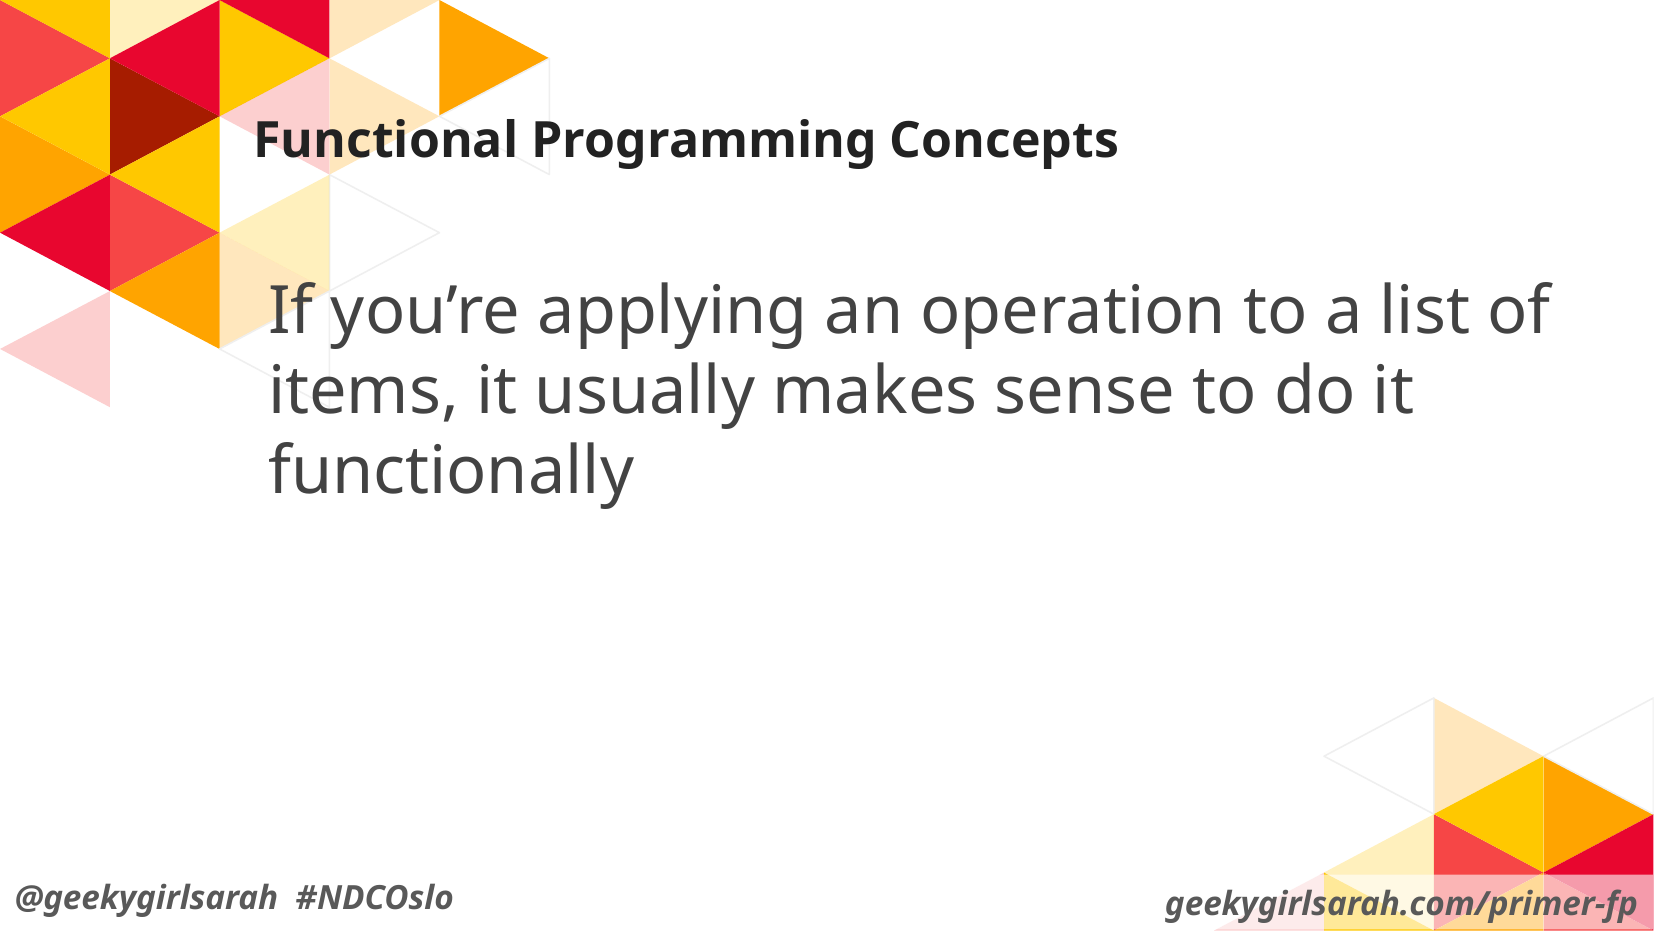

# Functional Programming Concepts
If you’re applying an operation to a list of items, it usually makes sense to do it functionally